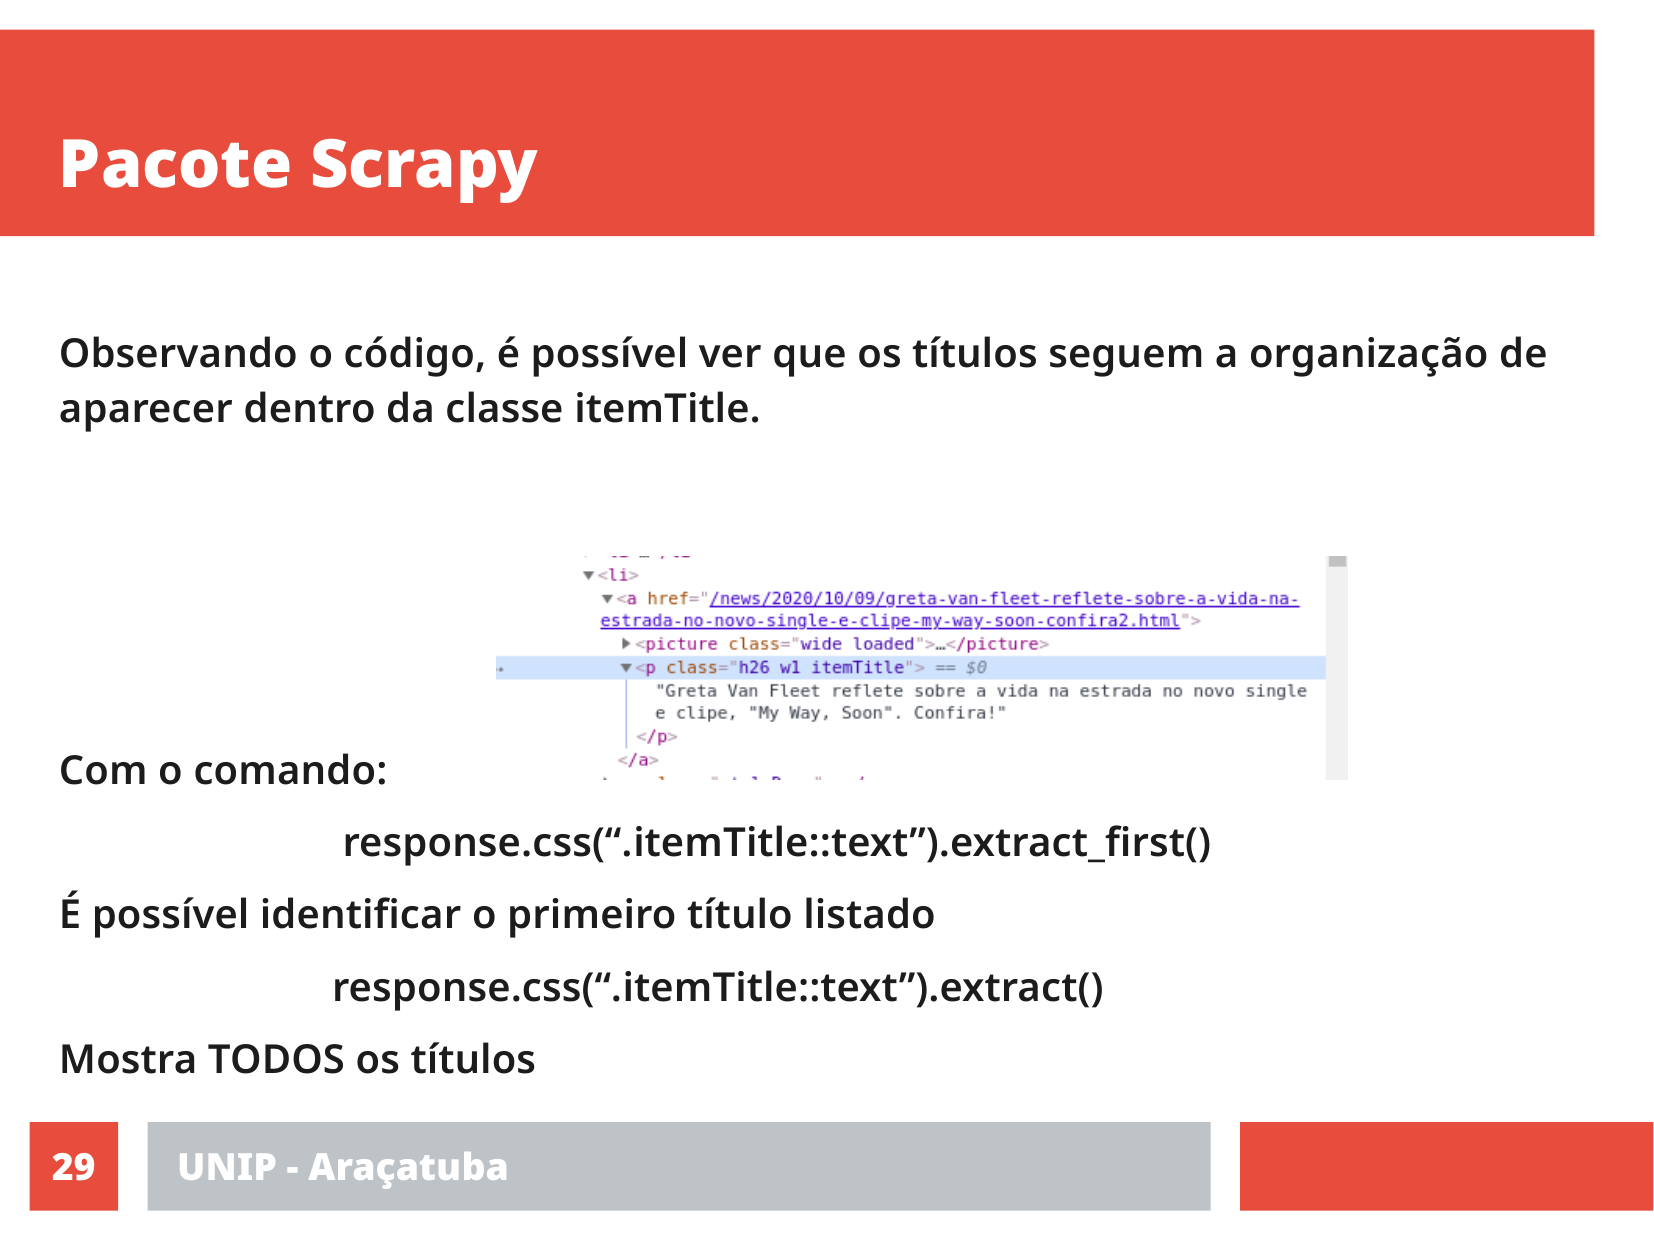

# Pacote Scrapy
Observando o código, é possível ver que os títulos seguem a organização de aparecer dentro da classe itemTitle.
Com o comando:
 response.css(“.itemTitle::text”).extract_first()
É possível identificar o primeiro título listado
 response.css(“.itemTitle::text”).extract()
Mostra TODOS os títulos
29
UNIP - Araçatuba